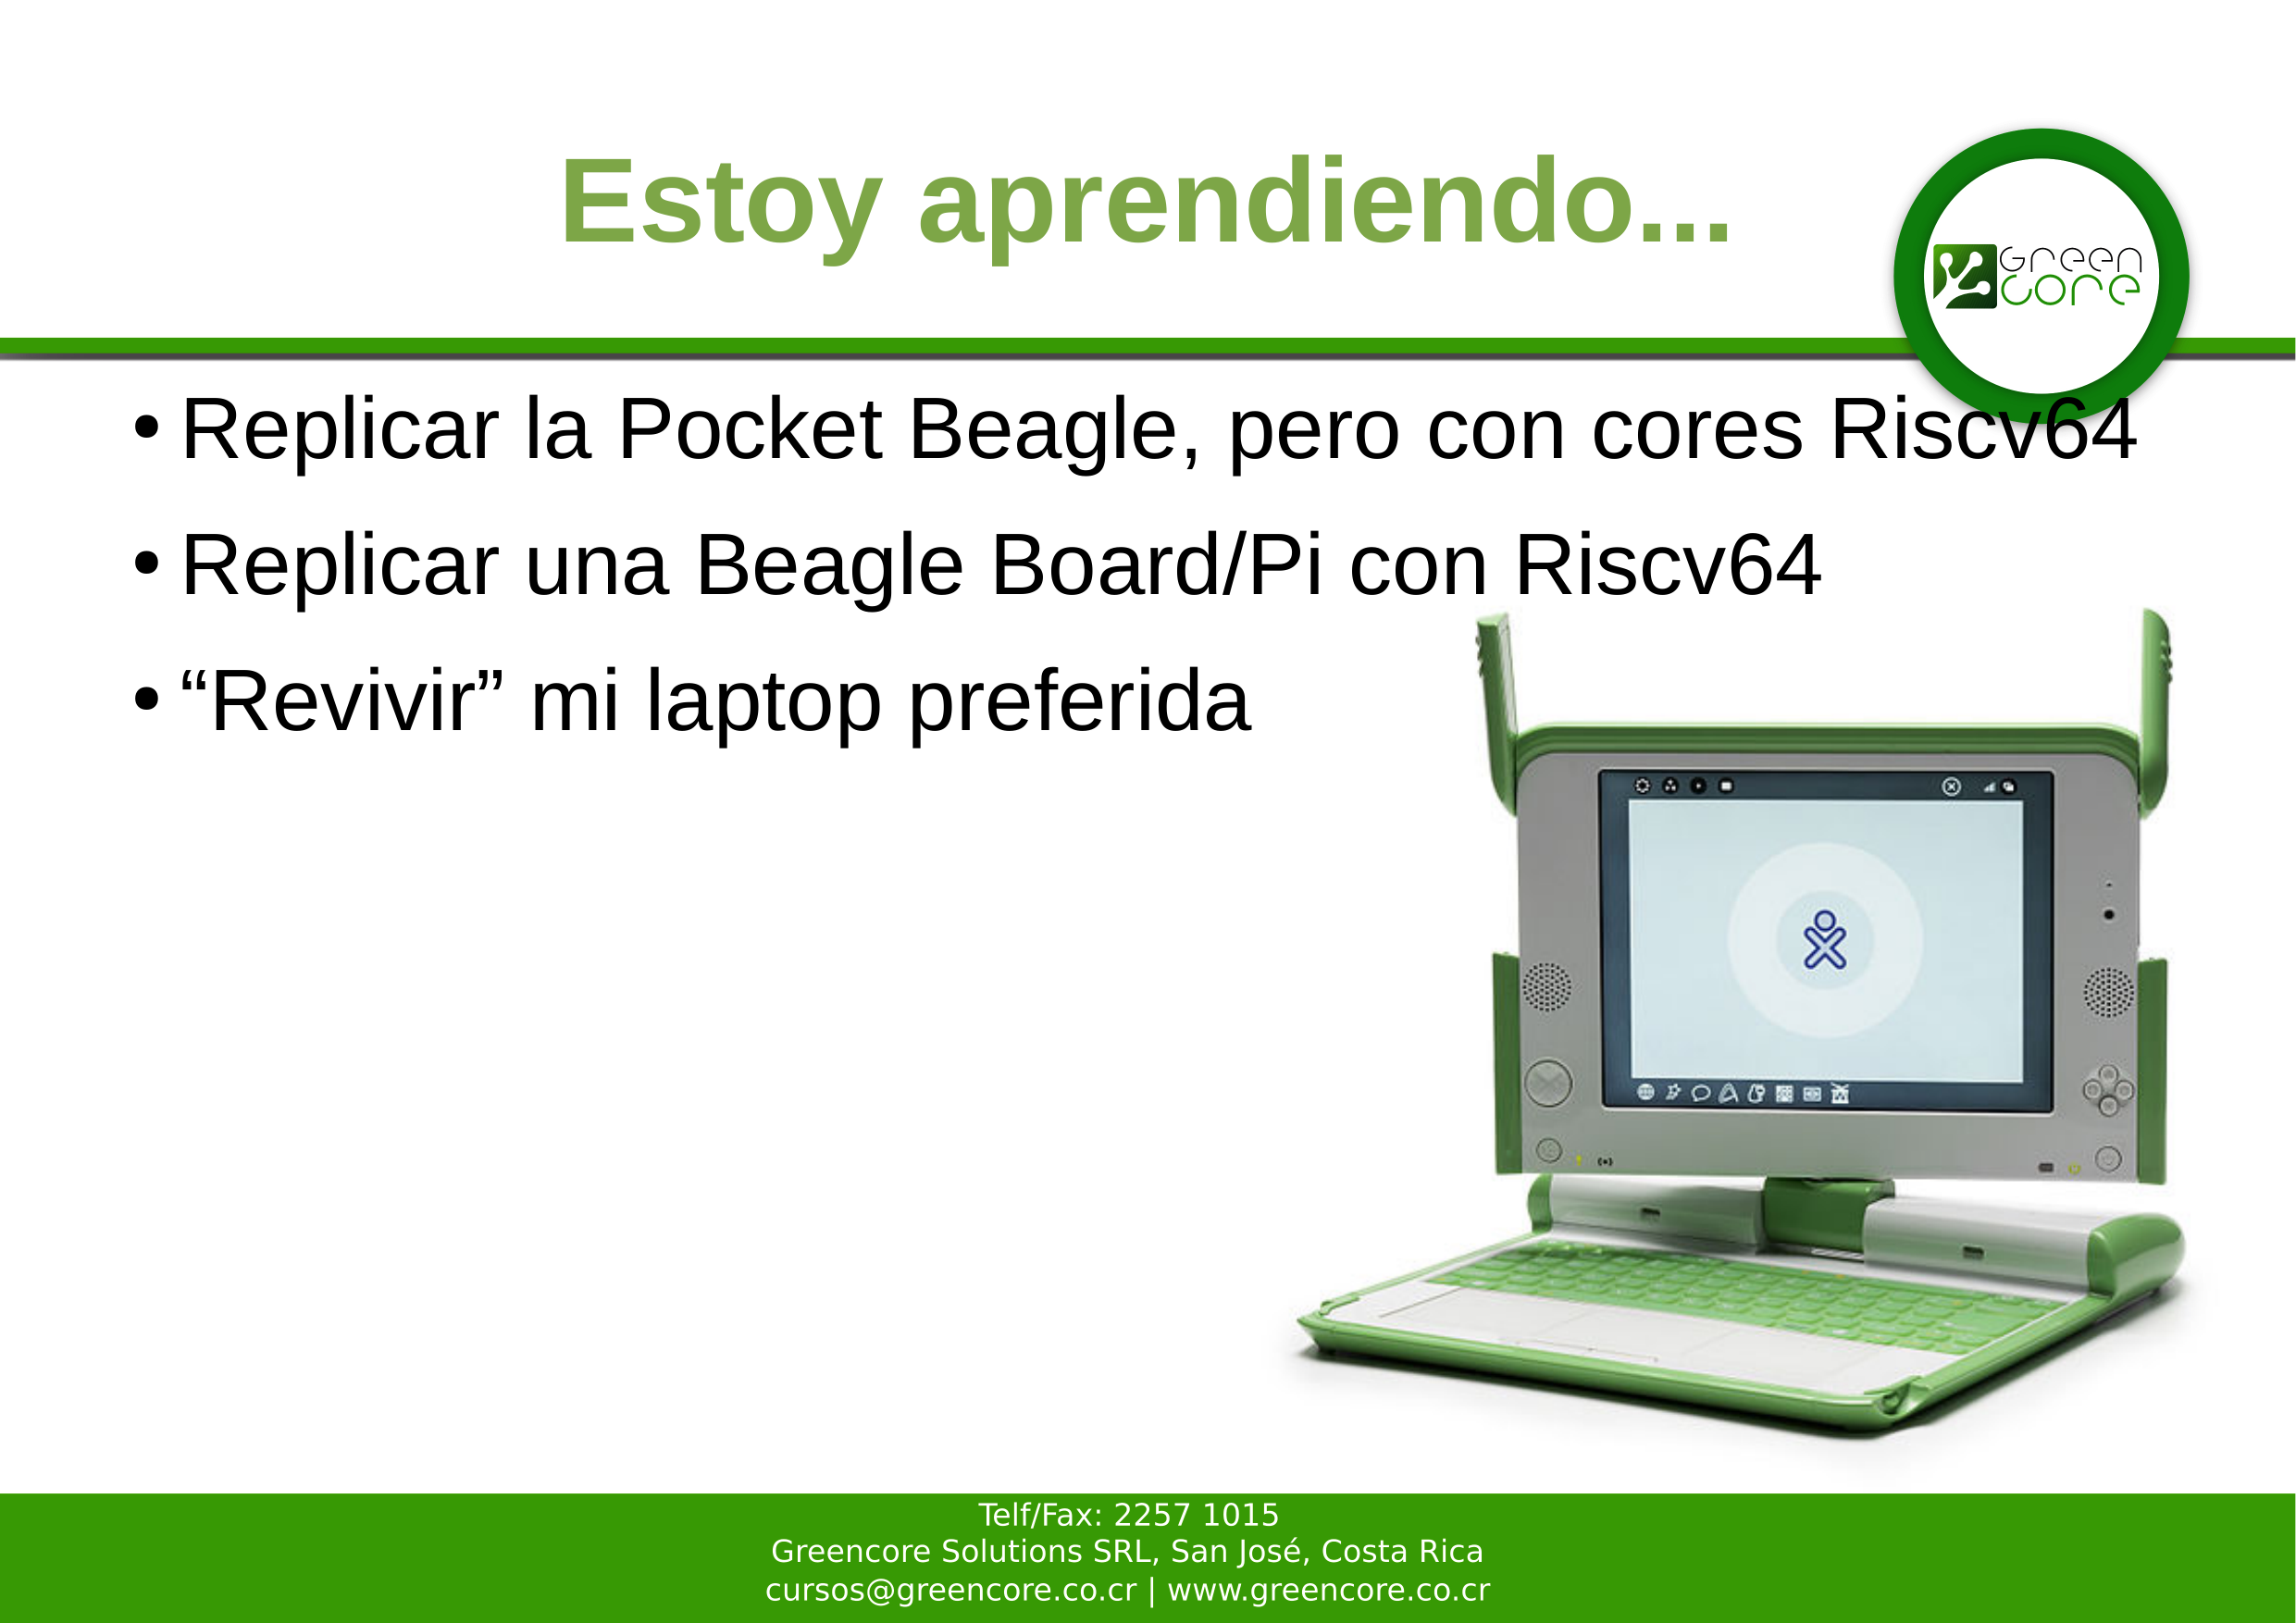

# Estoy aprendiendo...
Replicar la Pocket Beagle, pero con cores Riscv64
Replicar una Beagle Board/Pi con Riscv64
“Revivir” mi laptop preferida